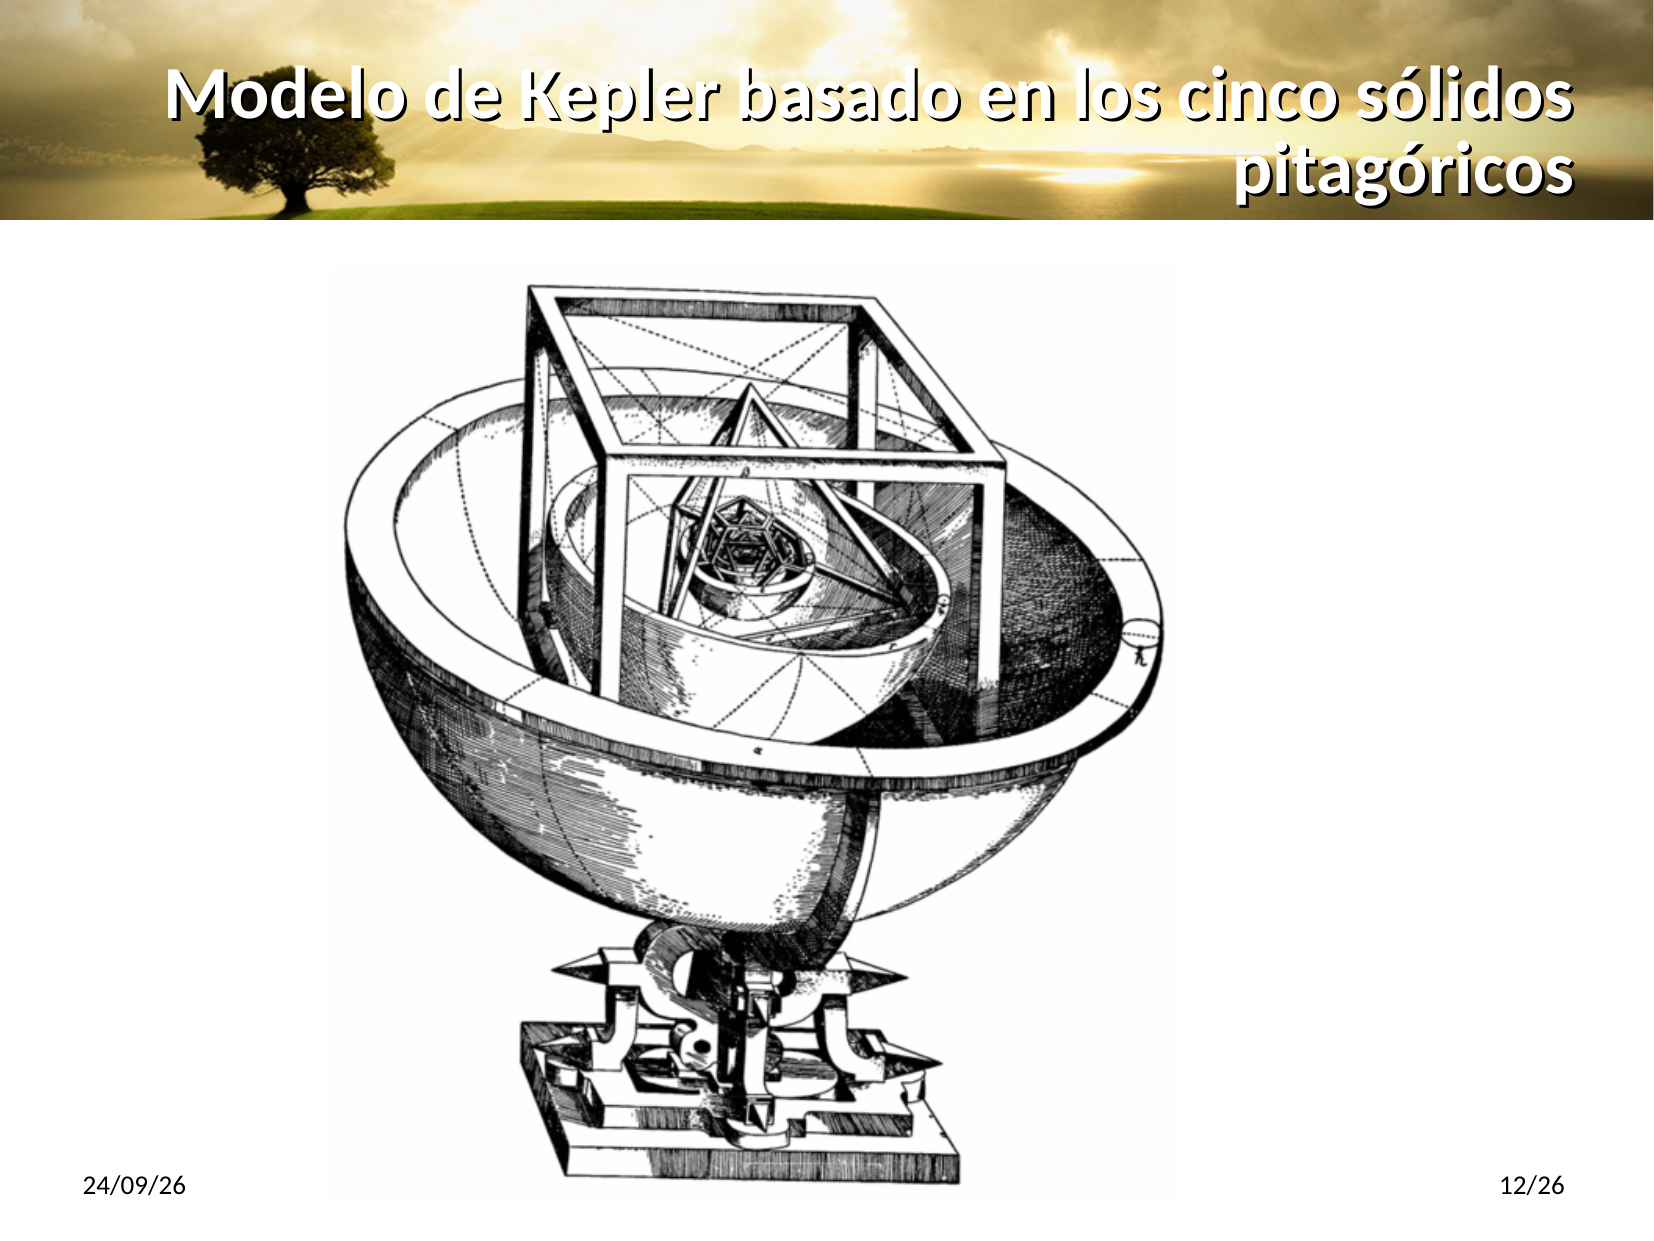

# Modelo de Kepler basado en los cinco sólidos pitagóricos
Introducción a la Física (Asorey-Sarmiento)
12